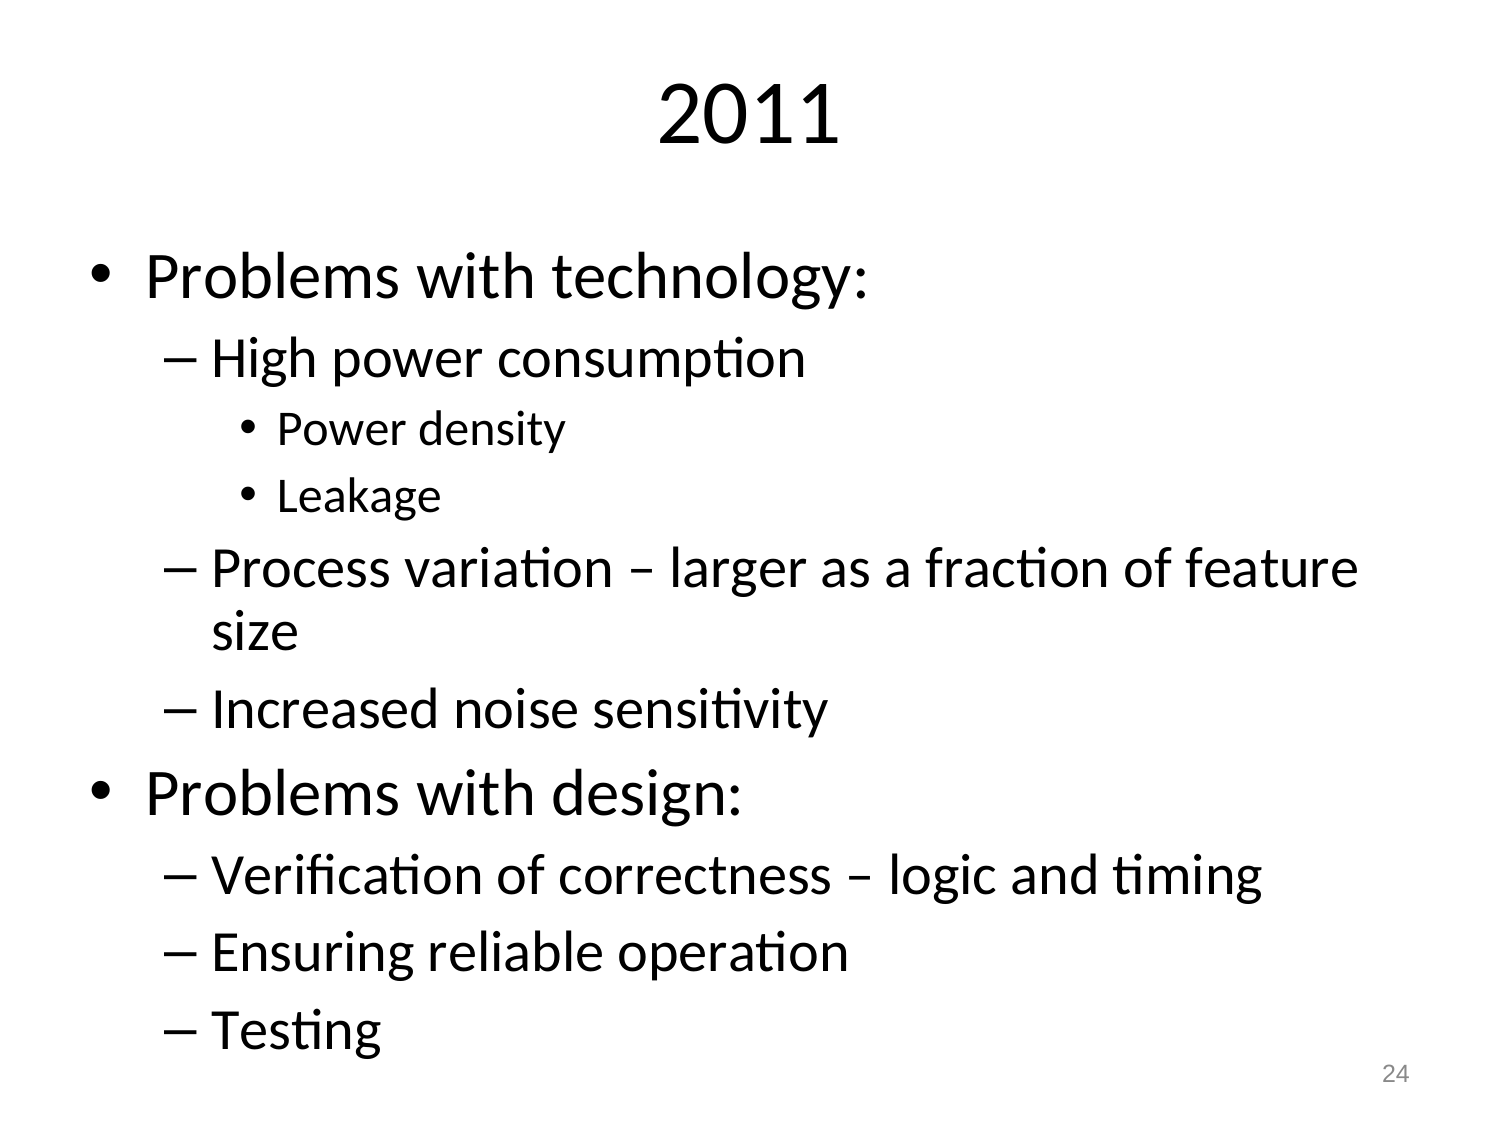

2011
Problems with technology:
High power consumption
Power density
Leakage
Process variation – larger as a fraction of feature size
Increased noise sensitivity
Problems with design:
Verification of correctness – logic and timing
Ensuring reliable operation
Testing